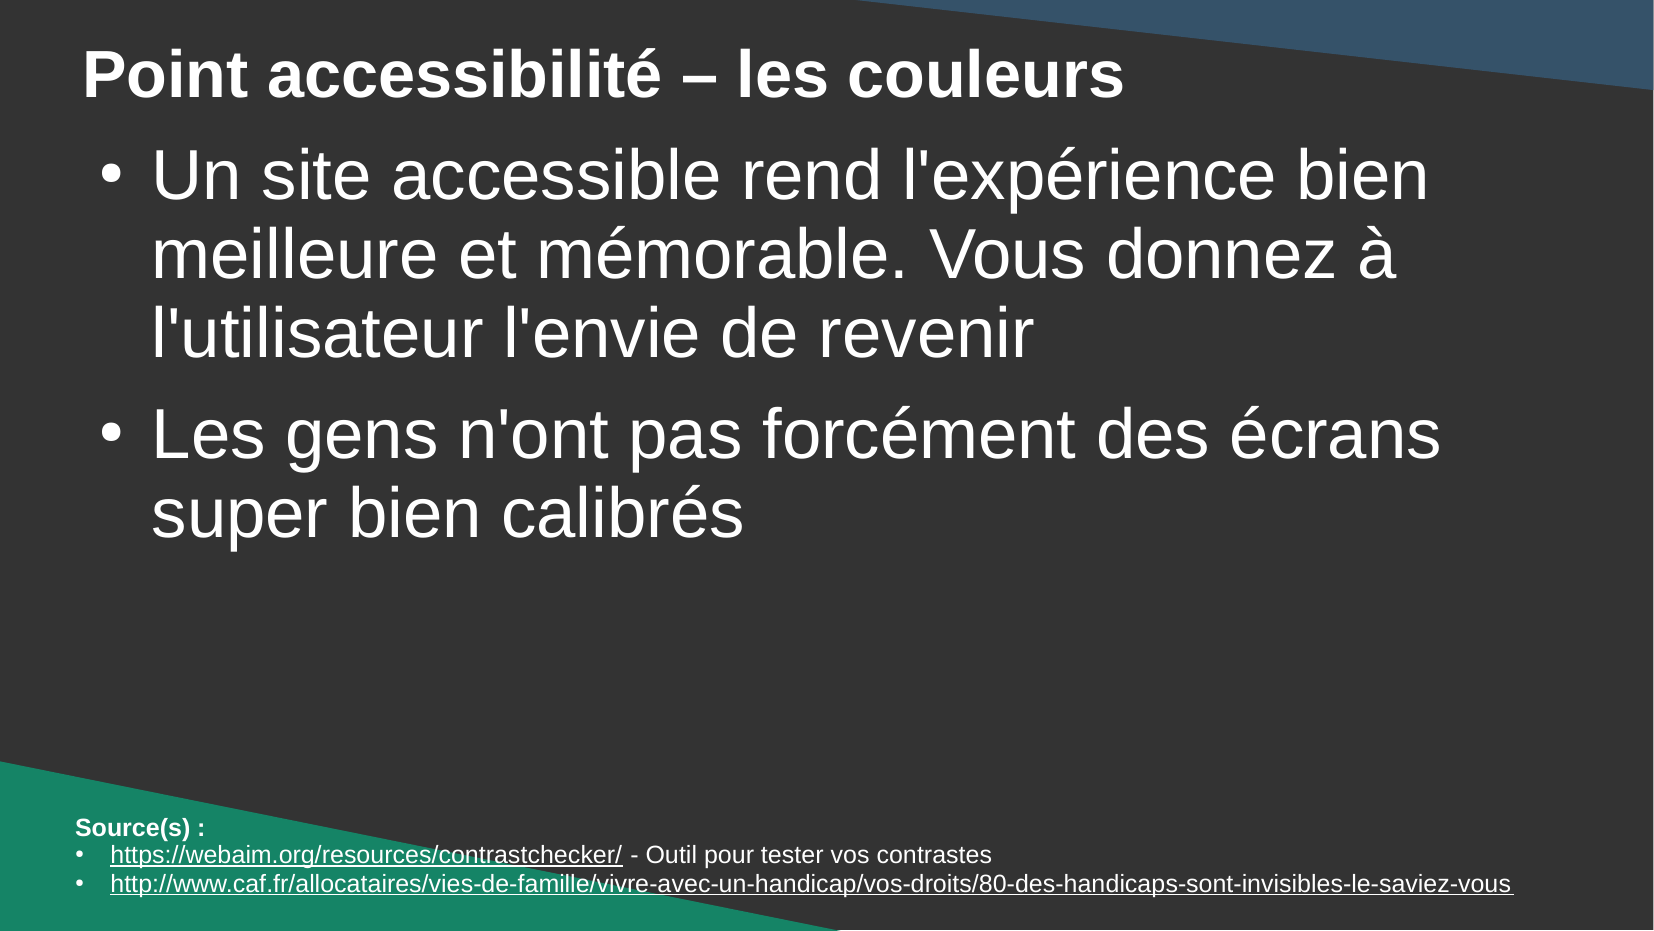

# Point accessibilité – les couleurs
Un site accessible rend l'expérience bien meilleure et mémorable. Vous donnez à l'utilisateur l'envie de revenir
Les gens n'ont pas forcément des écrans super bien calibrés
Source(s) :
https://webaim.org/resources/contrastchecker/ - Outil pour tester vos contrastes
http://www.caf.fr/allocataires/vies-de-famille/vivre-avec-un-handicap/vos-droits/80-des-handicaps-sont-invisibles-le-saviez-vous